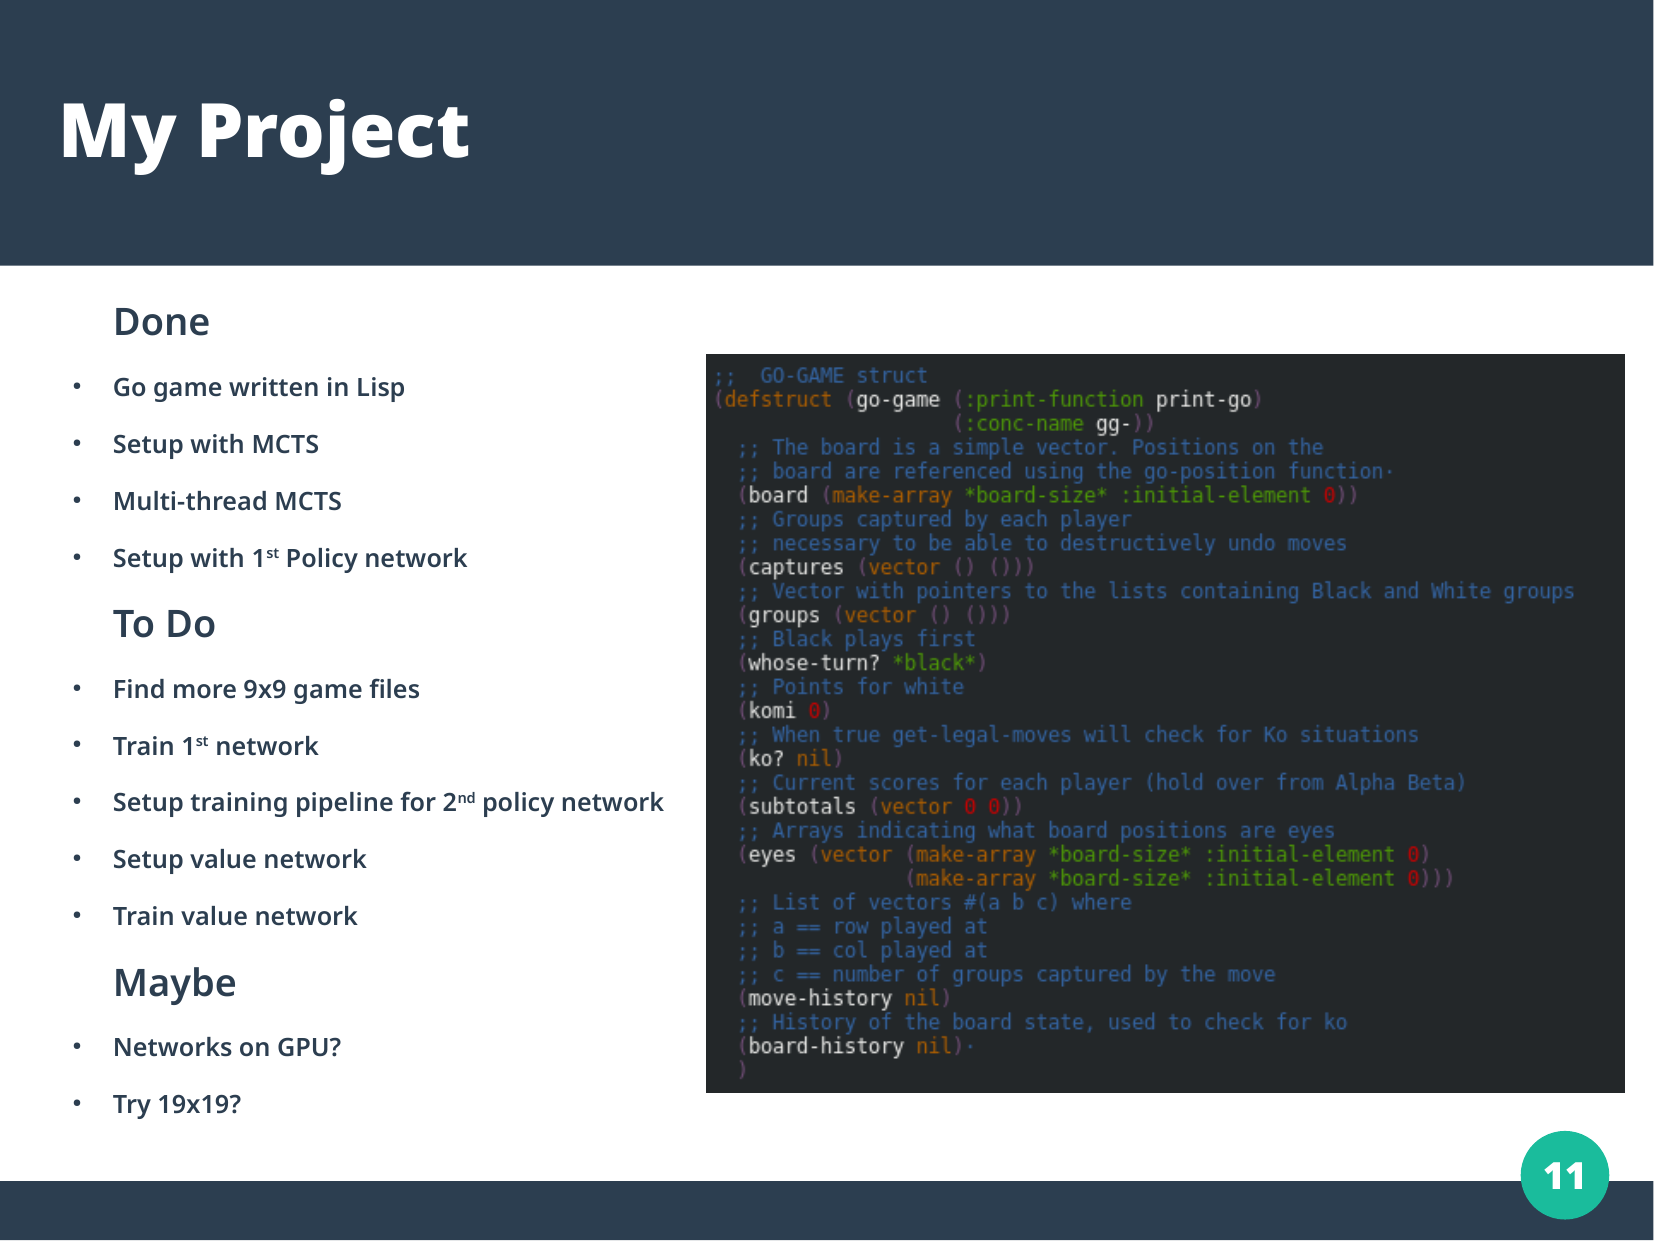

# My Project
Done
Go game written in Lisp
Setup with MCTS
Multi-thread MCTS
Setup with 1st Policy network
To Do
Find more 9x9 game files
Train 1st network
Setup training pipeline for 2nd policy network
Setup value network
Train value network
Maybe
Networks on GPU?
Try 19x19?
11